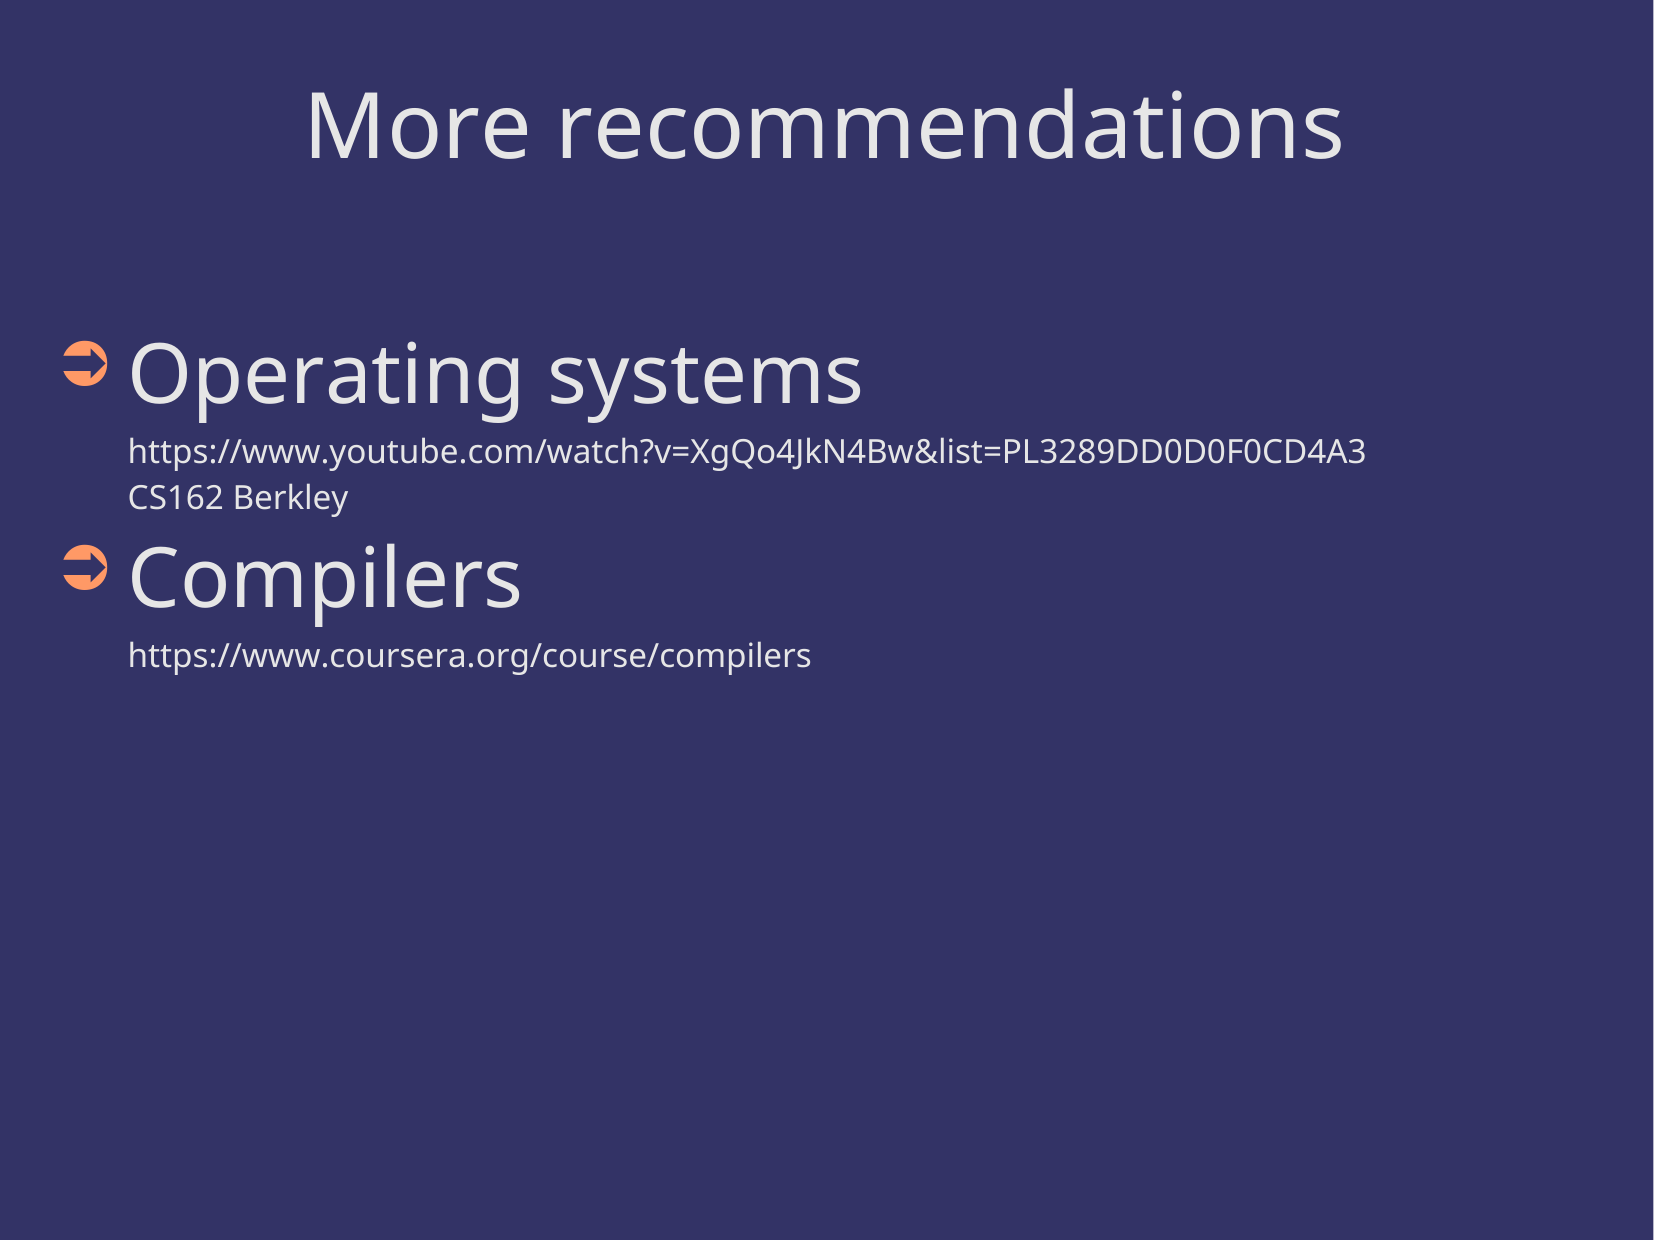

# More recommendations
Operating systems
https://www.youtube.com/watch?v=XgQo4JkN4Bw&list=PL3289DD0D0F0CD4A3
CS162 Berkley
Compilers
https://www.coursera.org/course/compilers